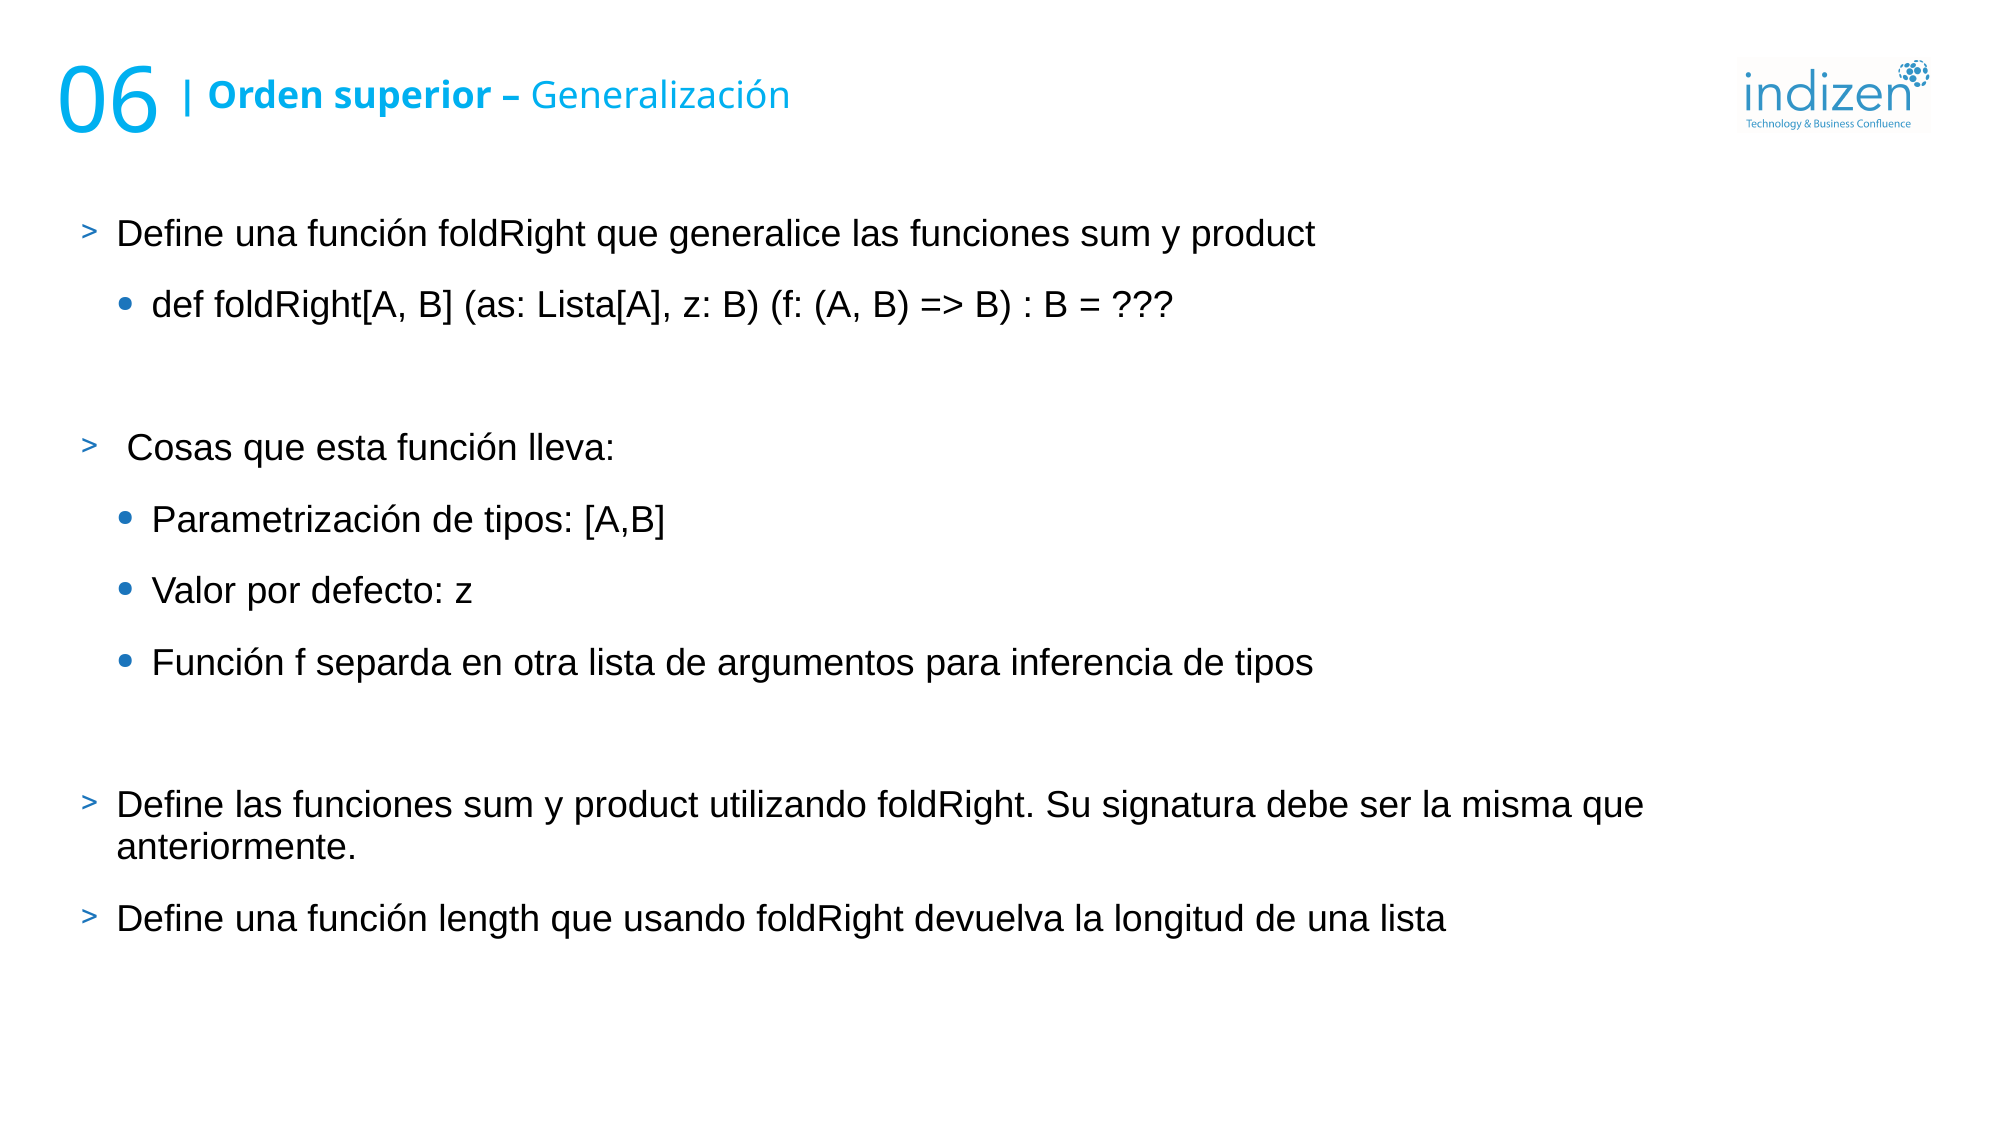

06
| Orden superior – Generalización
Define una función foldRight que generalice las funciones sum y product
def foldRight[A, B] (as: Lista[A], z: B) (f: (A, B) => B) : B = ???
 Cosas que esta función lleva:
Parametrización de tipos: [A,B]
Valor por defecto: z
Función f separda en otra lista de argumentos para inferencia de tipos
Define las funciones sum y product utilizando foldRight. Su signatura debe ser la misma que anteriormente.
Define una función length que usando foldRight devuelva la longitud de una lista